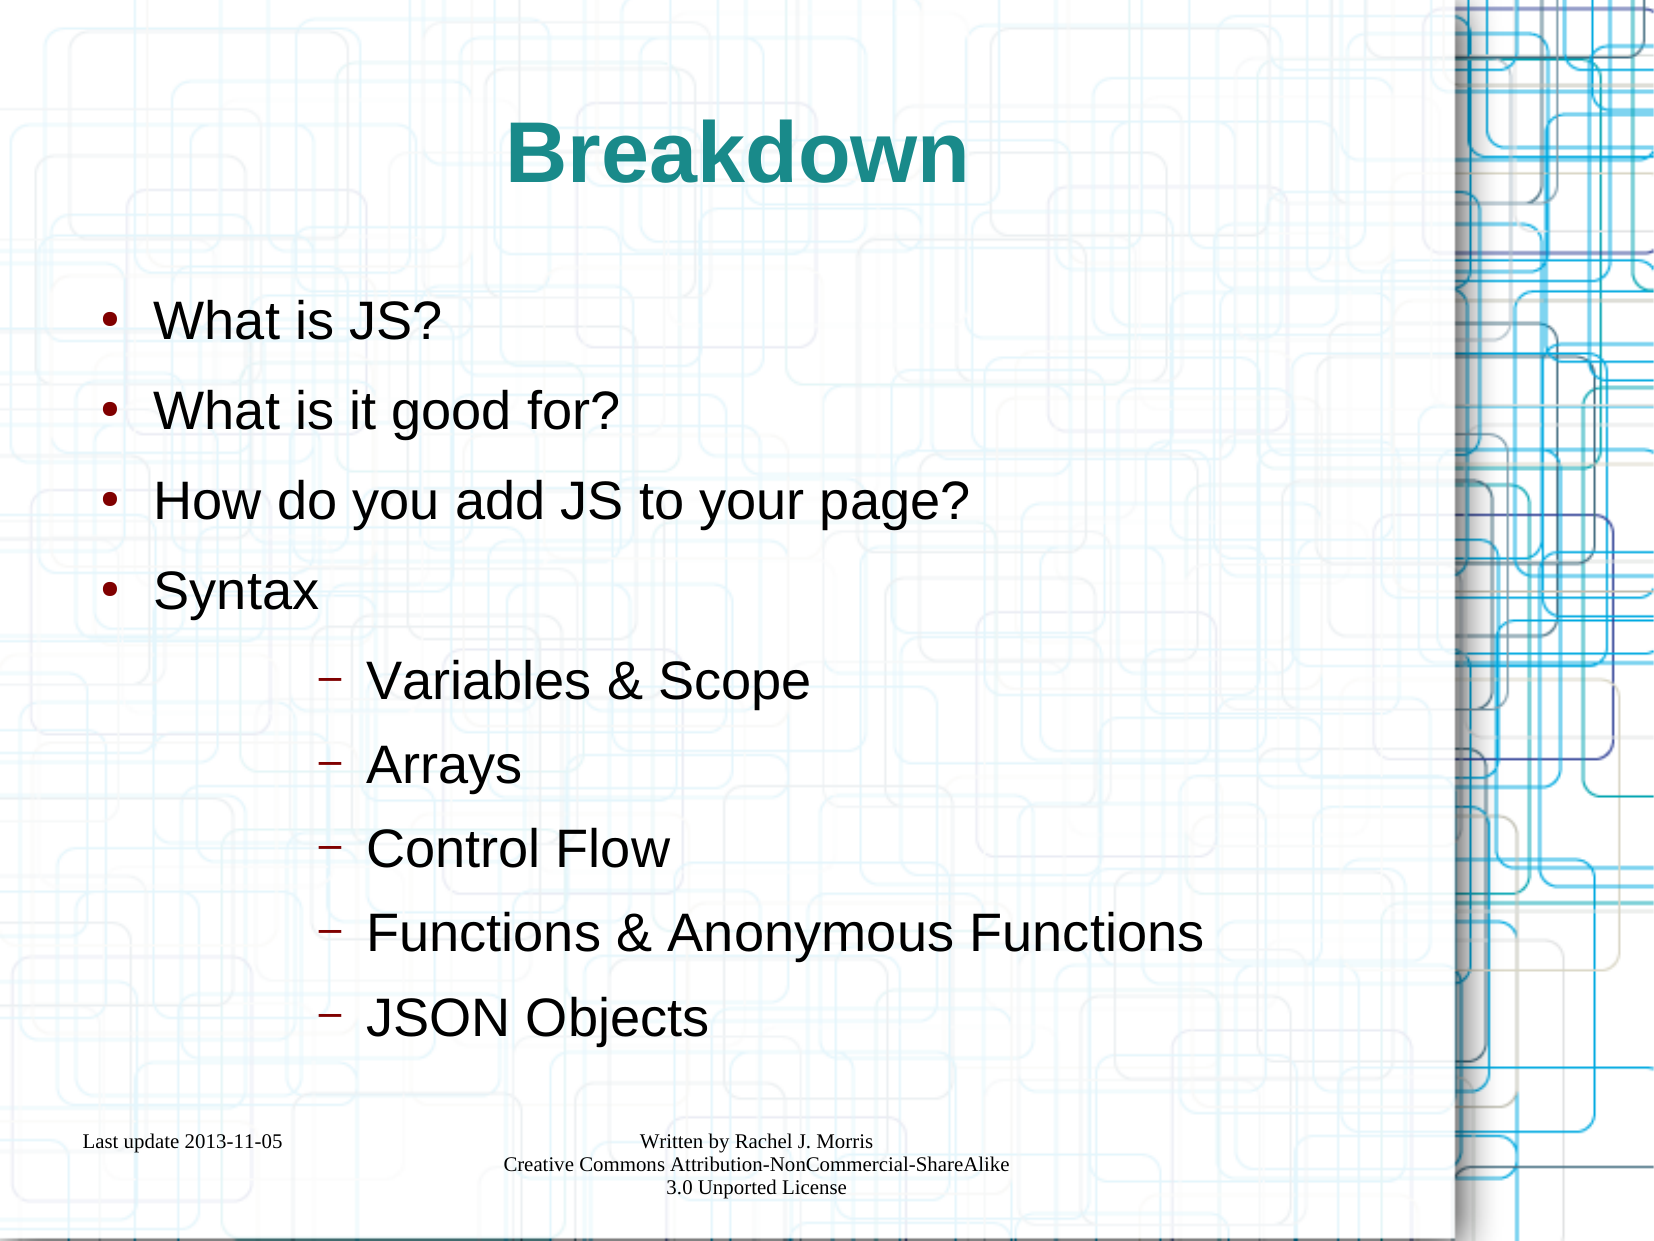

# Breakdown
What is JS?
What is it good for?
How do you add JS to your page?
Syntax
Variables & Scope
Arrays
Control Flow
Functions & Anonymous Functions
JSON Objects